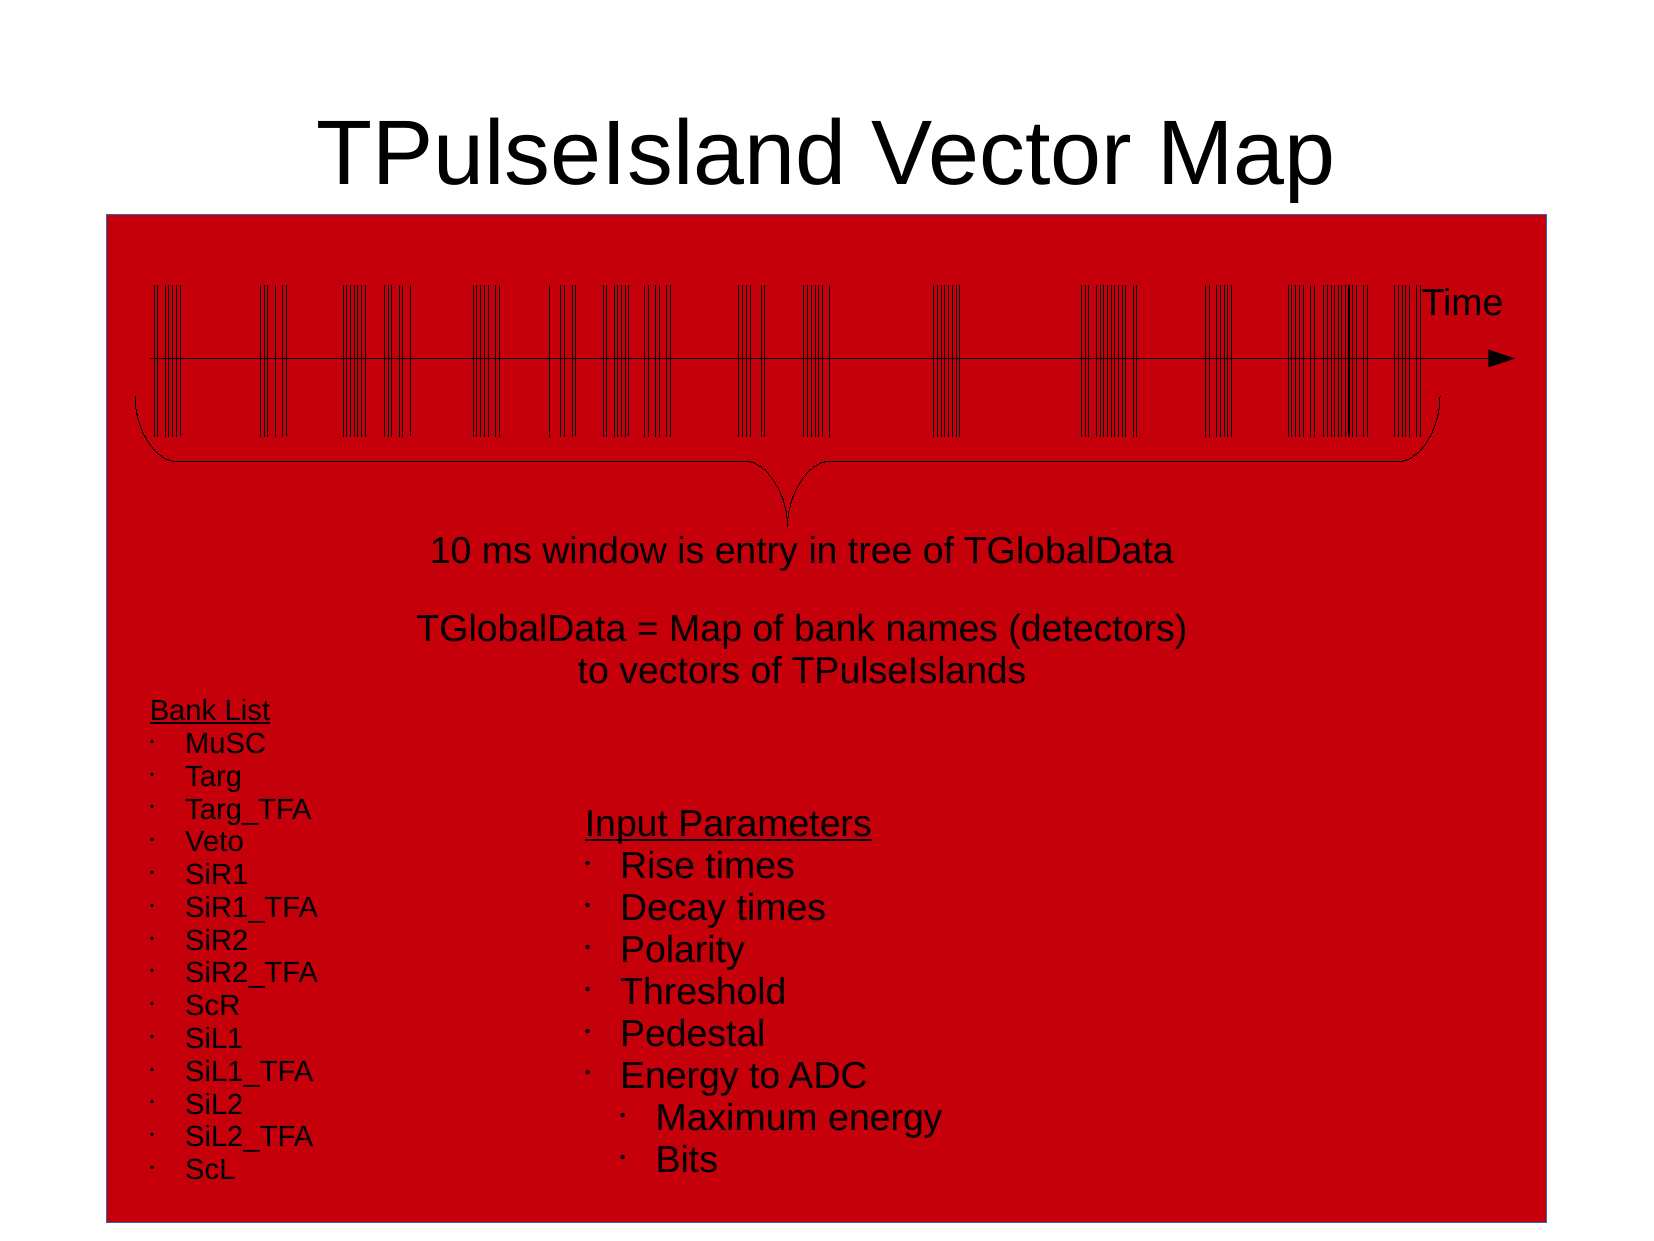

# TPulseIsland Vector Map
Time
10 ms window is entry in tree of TGlobalData
TGlobalData = Map of bank names (detectors) to vectors of TPulseIslands
Bank List
MuSC
Targ
Targ_TFA
Veto
SiR1
SiR1_TFA
SiR2
SiR2_TFA
ScR
SiL1
SiL1_TFA
SiL2
SiL2_TFA
ScL
Input Parameters
Rise times
Decay times
Polarity
Threshold
Pedestal
Energy to ADC
Maximum energy
Bits